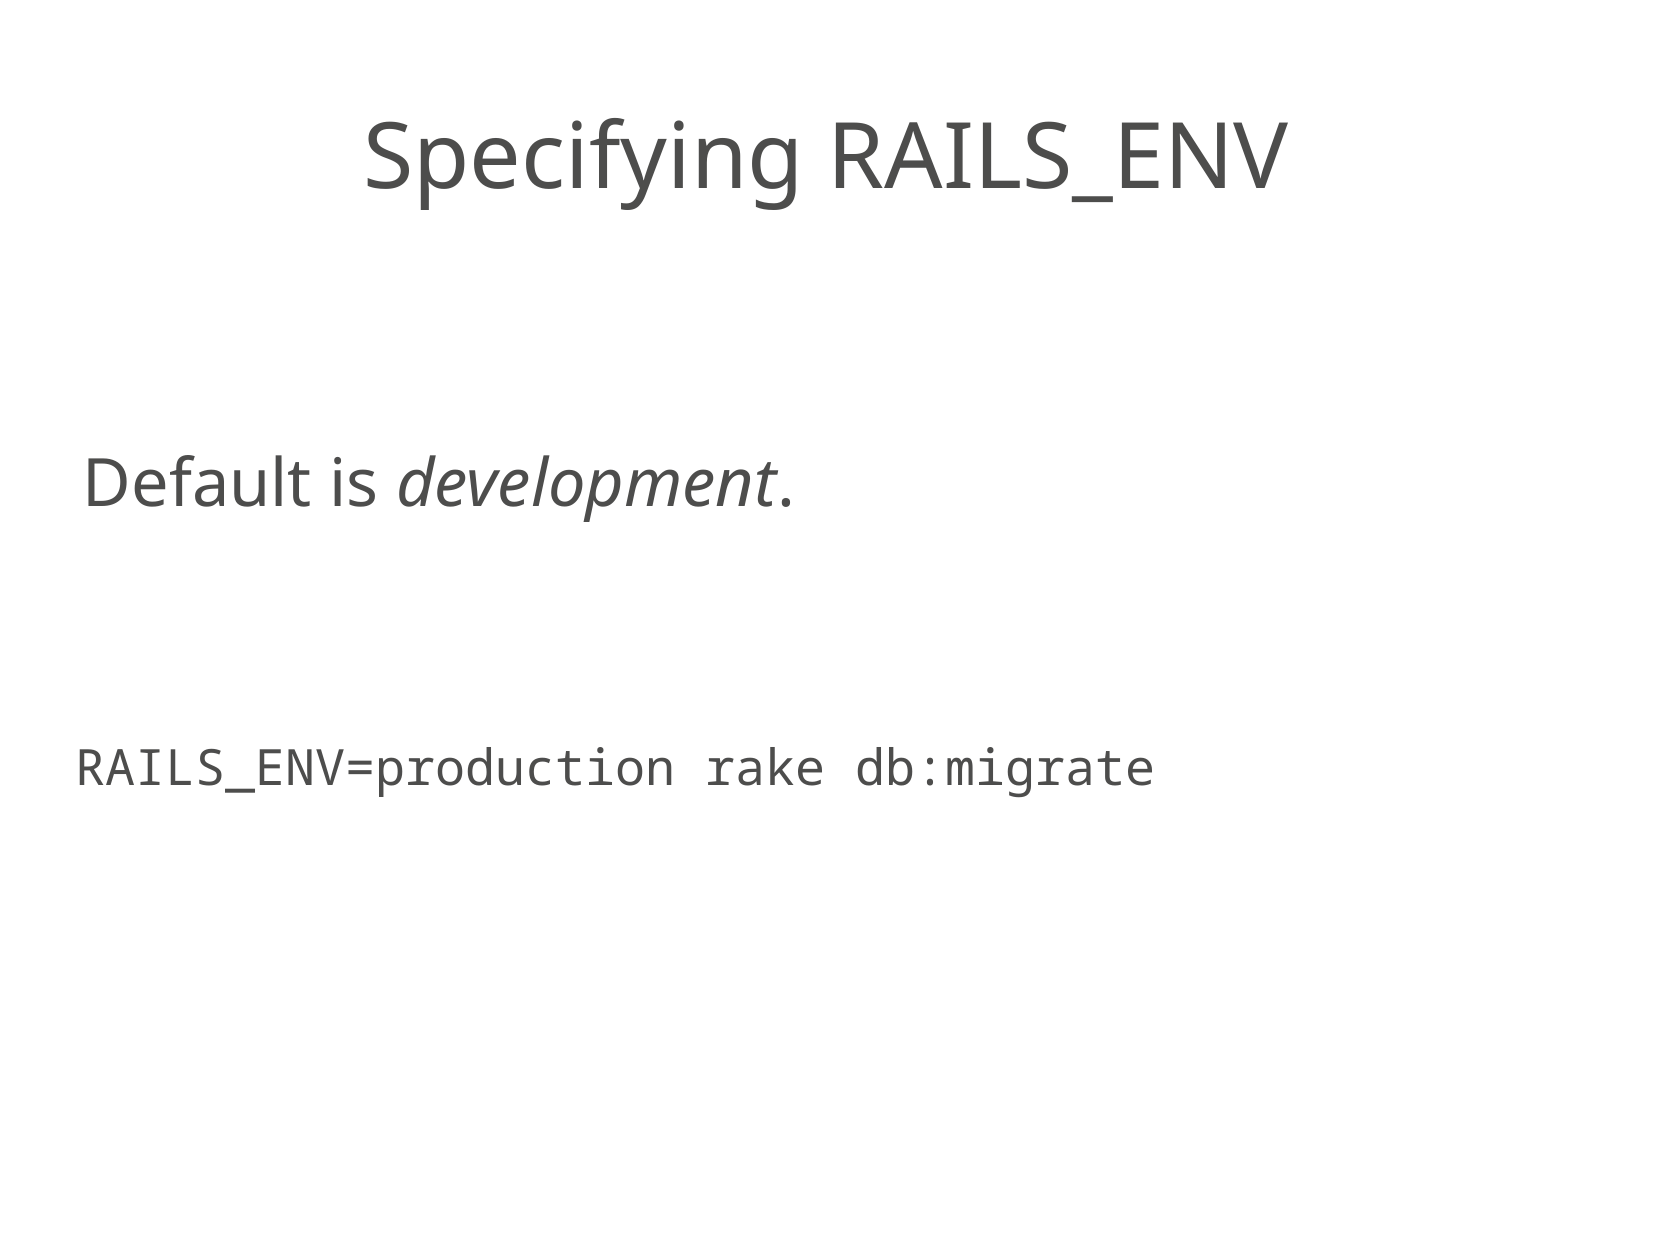

# Specifying RAILS_ENV
Default is development.
RAILS_ENV=production rake db:migrate